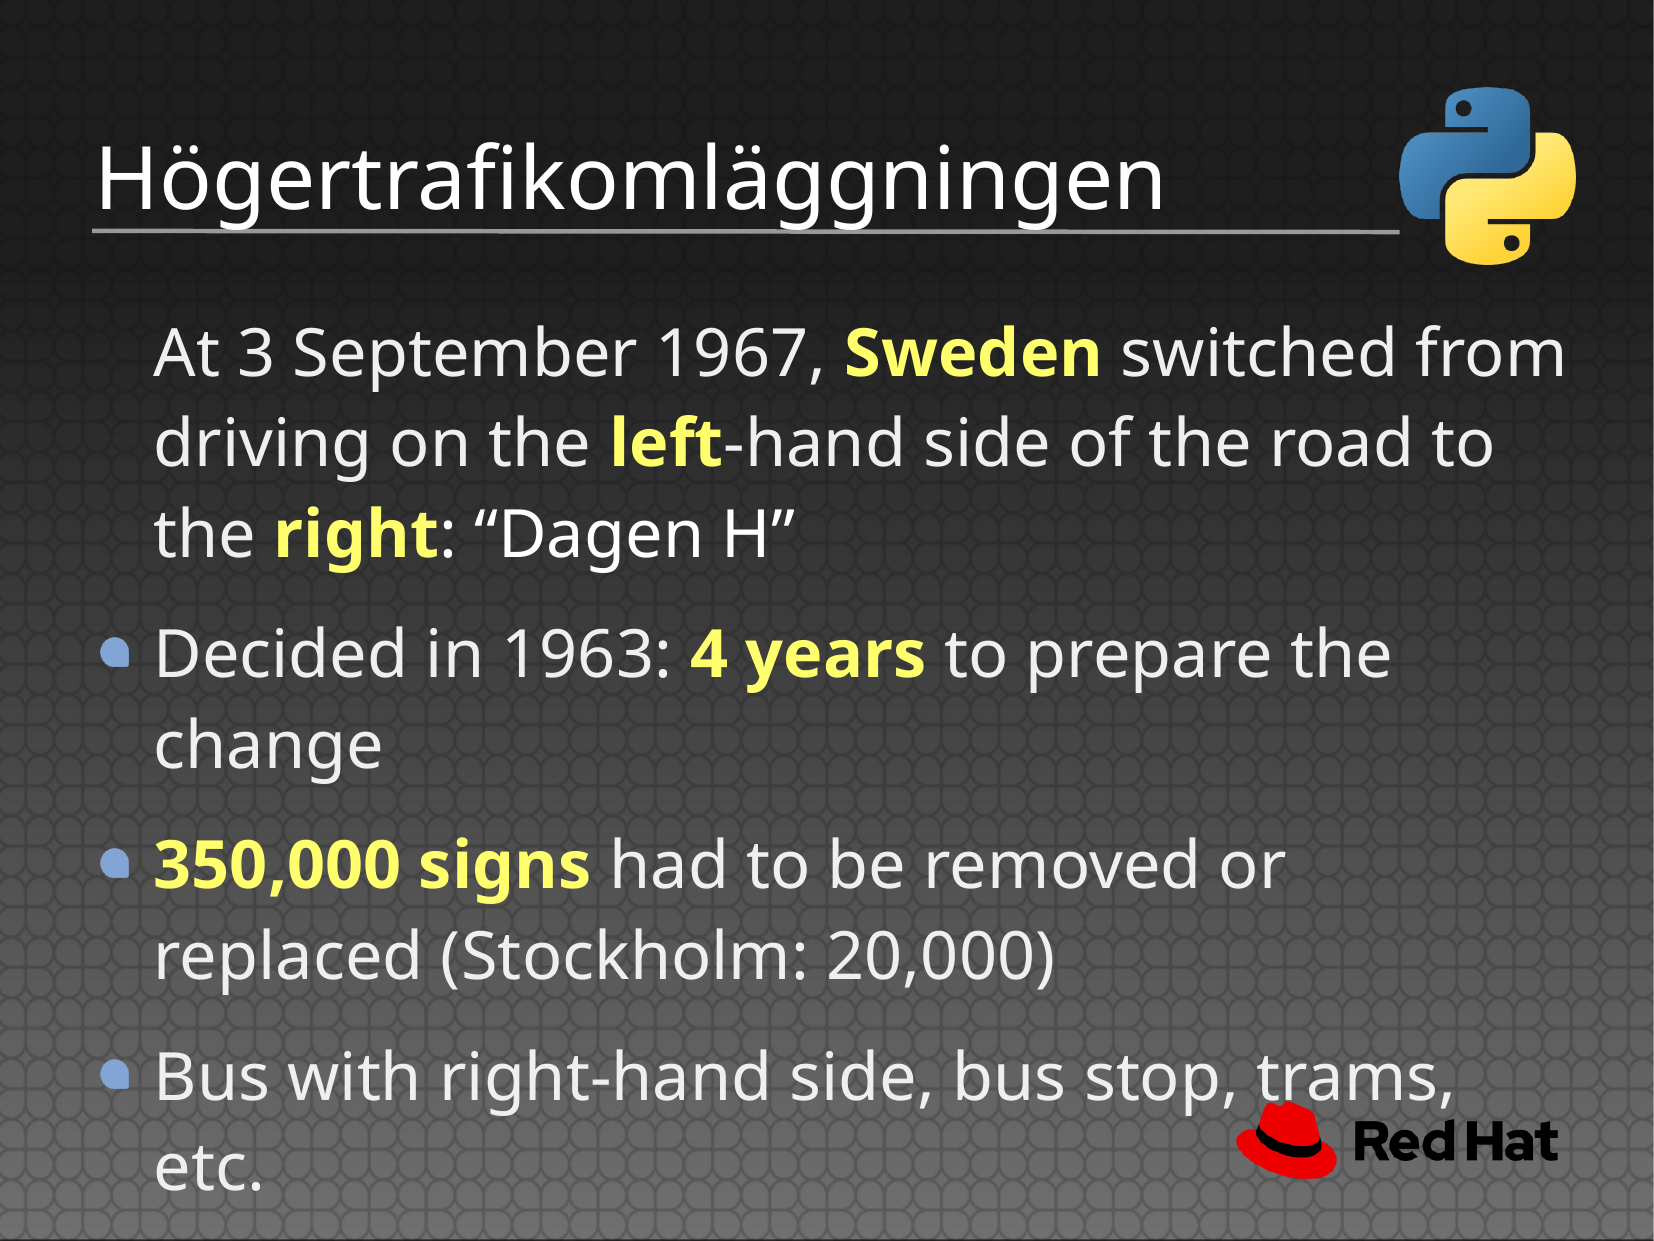

Högertrafikomläggningen
# At 3 September 1967, Sweden switched from driving on the left-hand side of the road to the right: “Dagen H”
Decided in 1963: 4 years to prepare the change
350,000 signs had to be removed or replaced (Stockholm: 20,000)
Bus with right-hand side, bus stop, trams, etc.